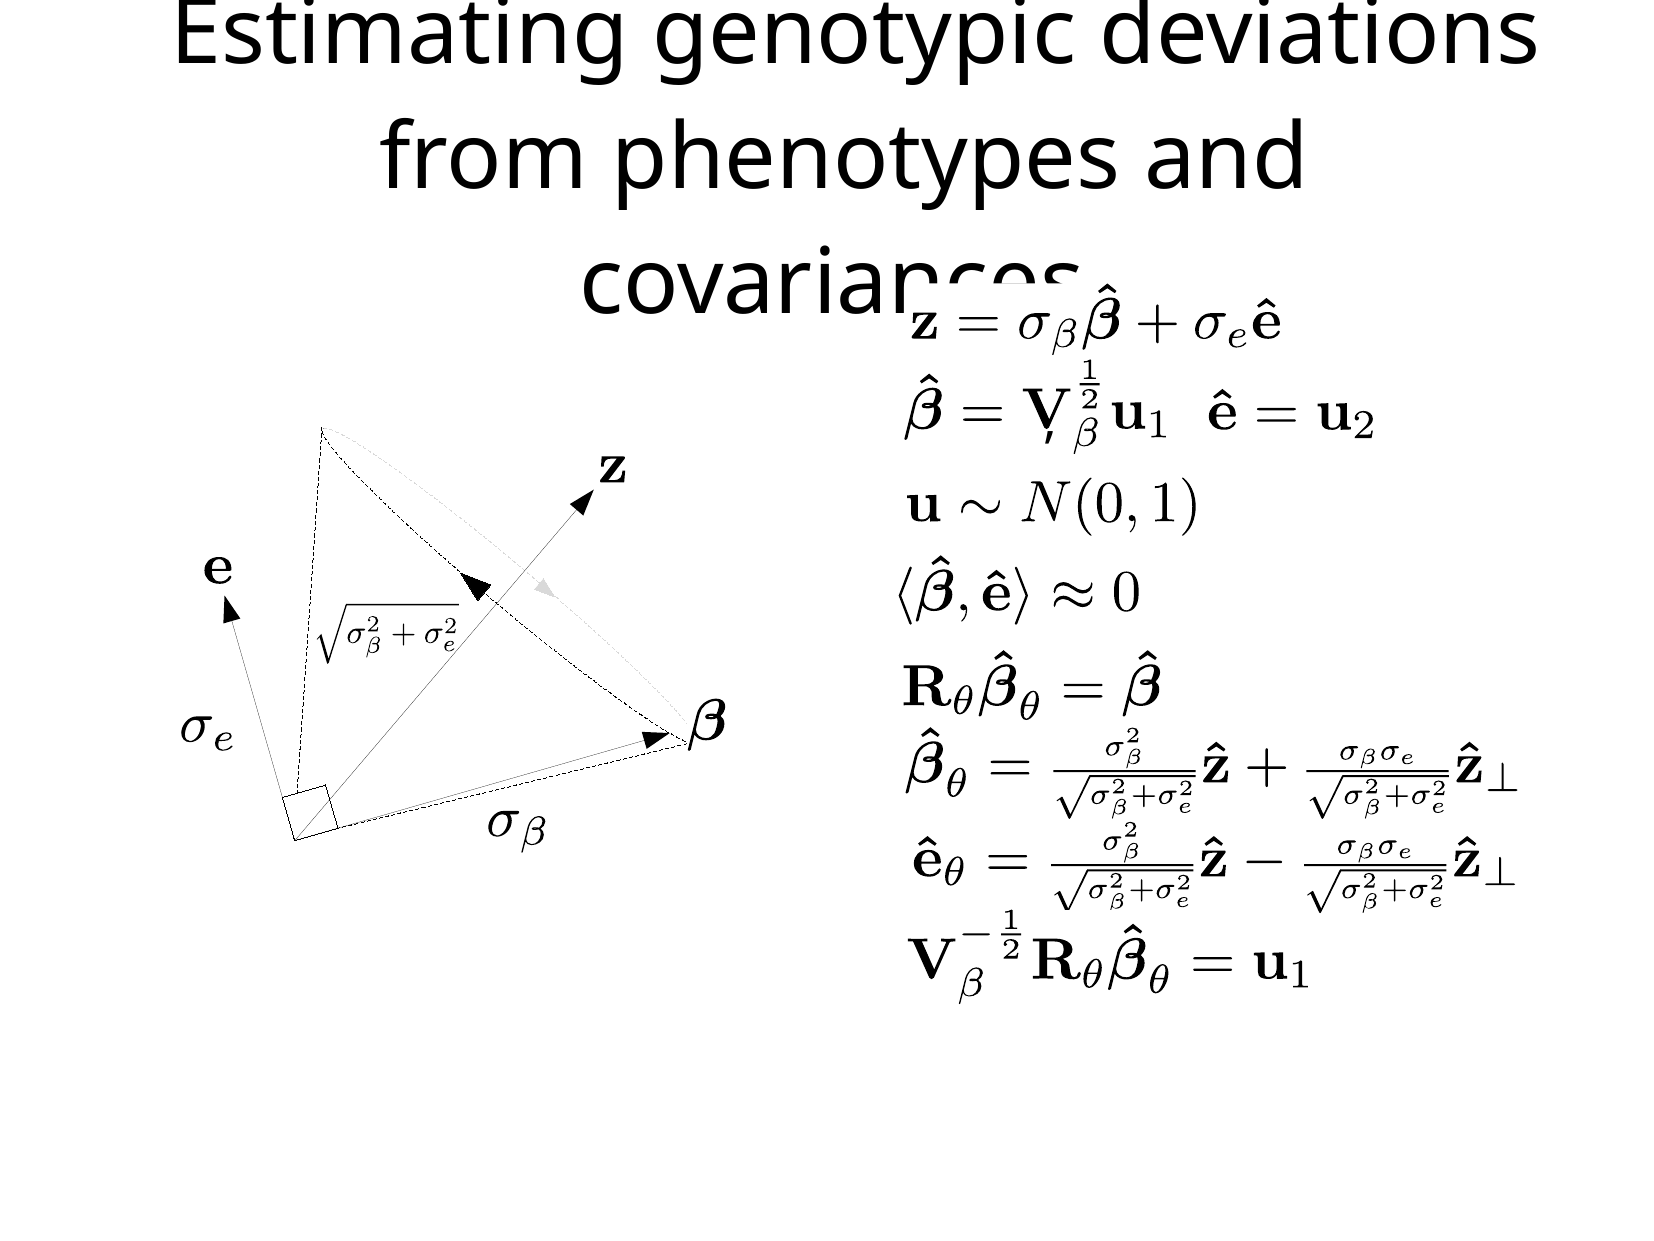

# Estimating genotypic deviations from phenotypes and covariances.
 ,